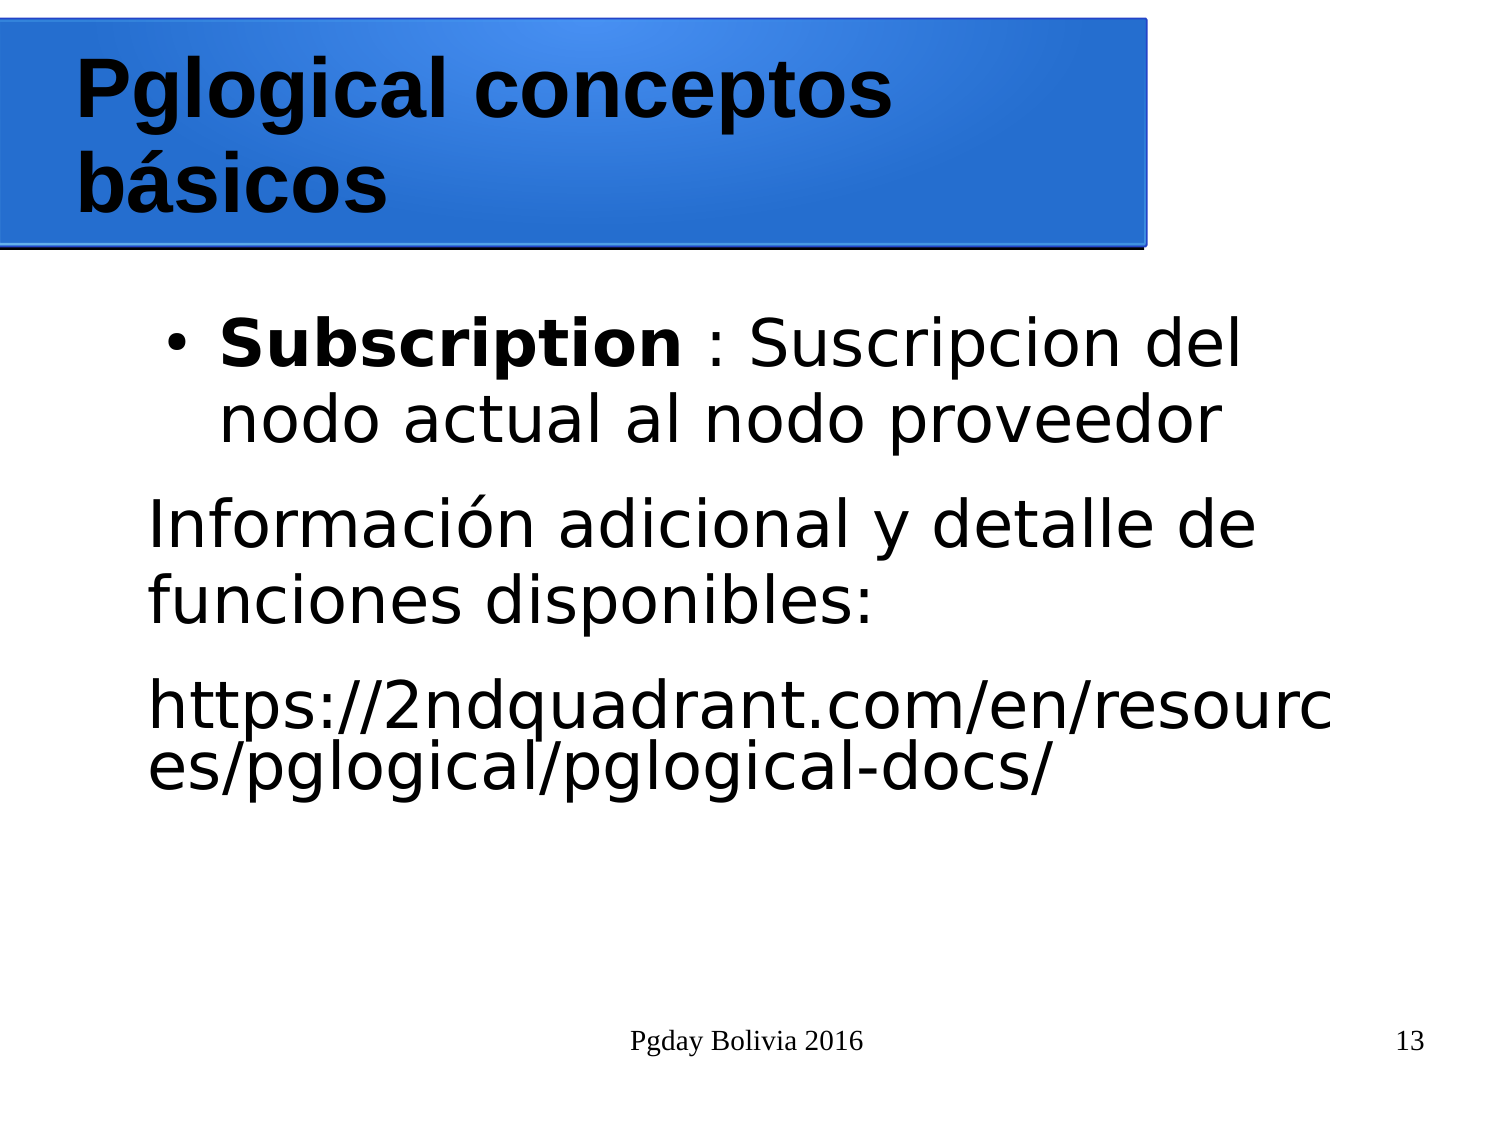

# Pglogical conceptos básicos
Subscription : Suscripcion del nodo actual al nodo proveedor
Información adicional y detalle de funciones disponibles:
https://2ndquadrant.com/en/resources/pglogical/pglogical-docs/
Pgday Bolivia 2016
13